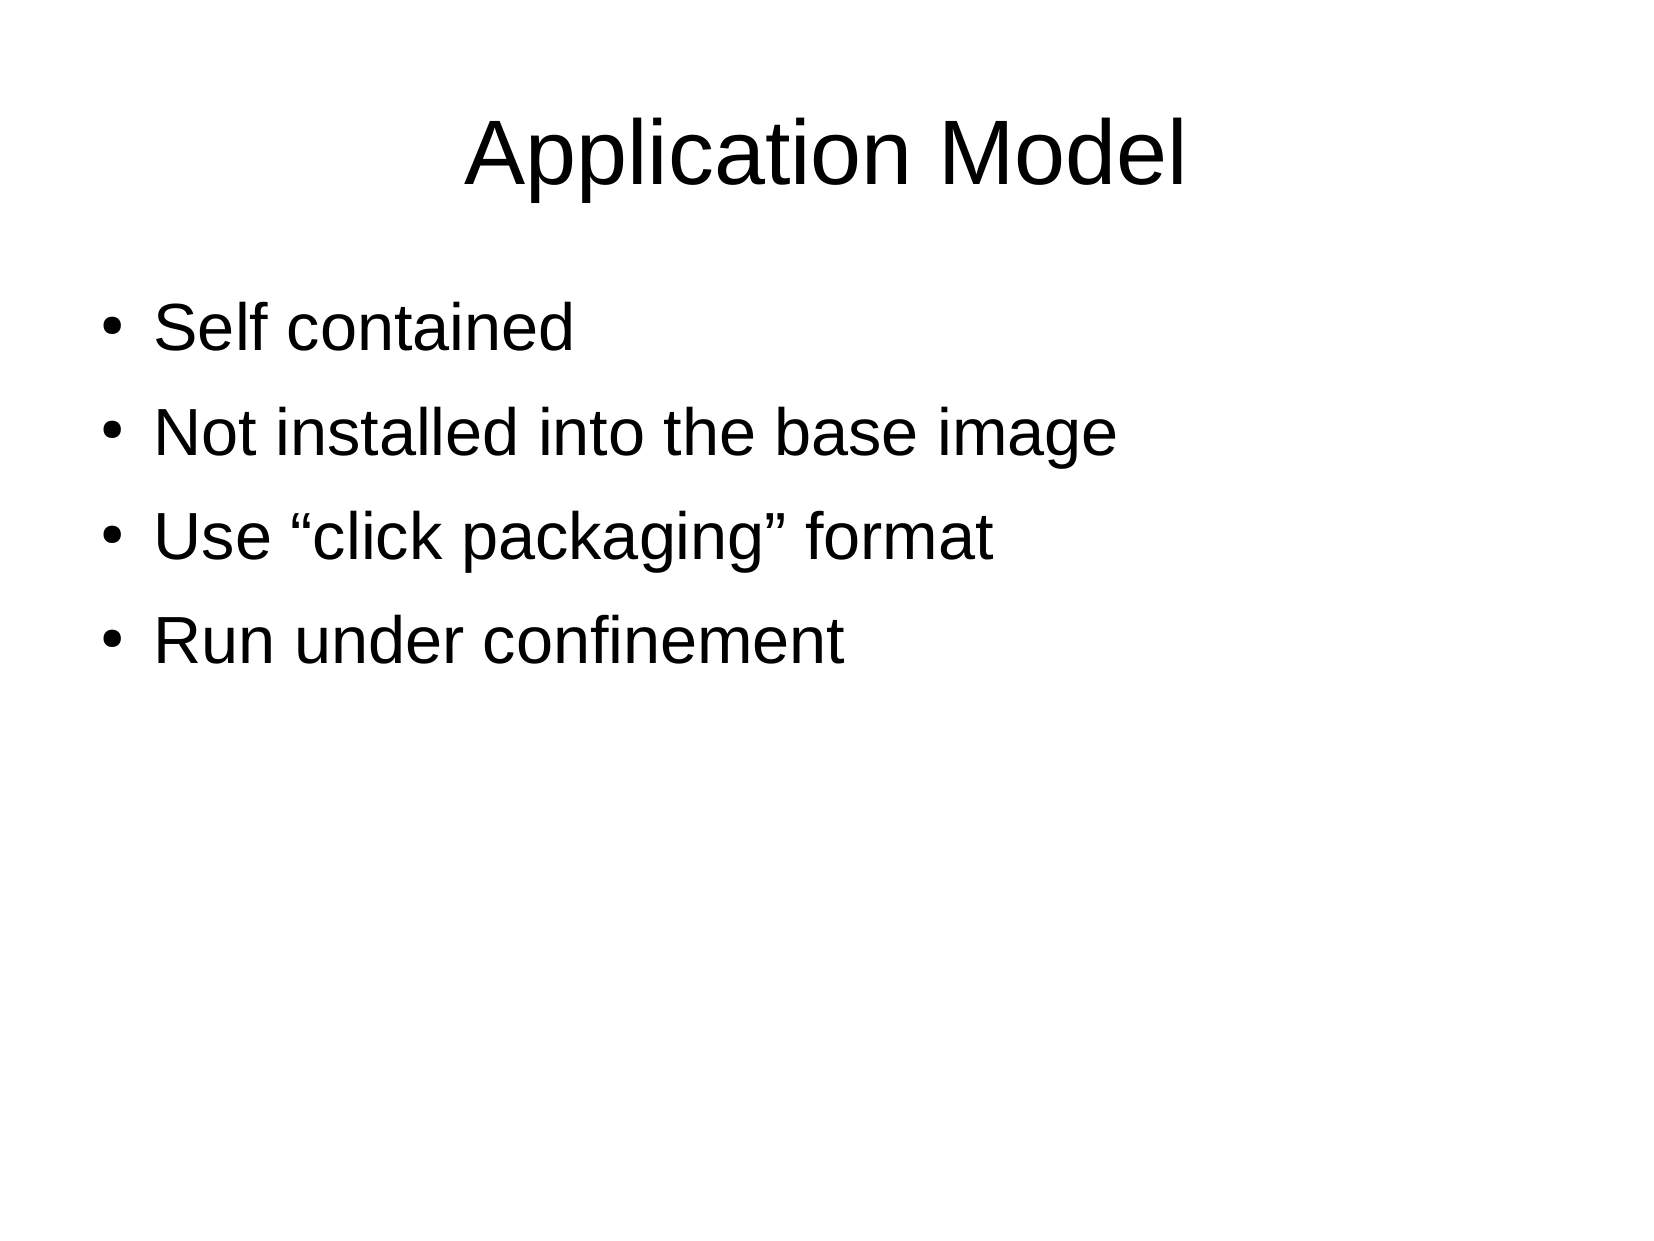

# Application Model
Self contained
Not installed into the base image
Use “click packaging” format
Run under confinement